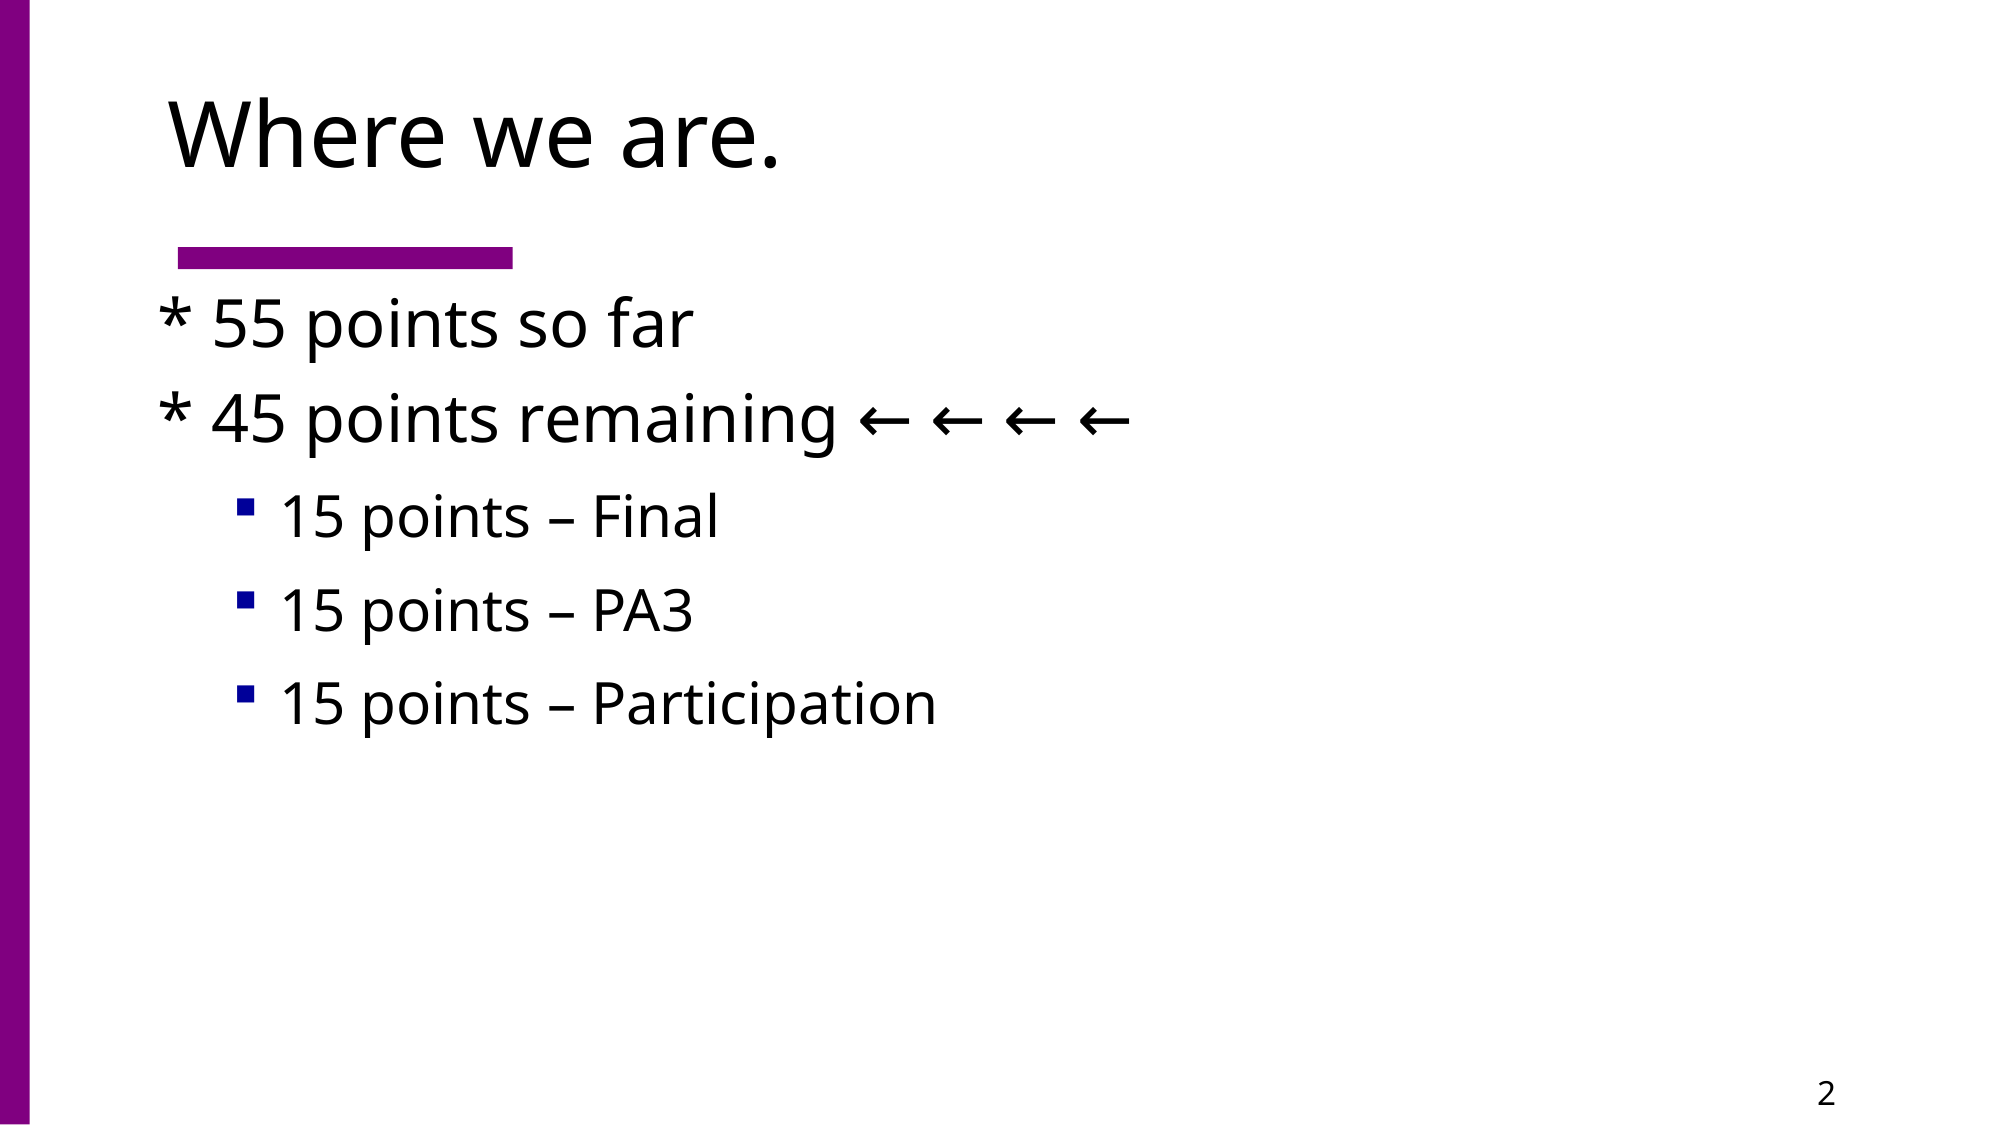

# Where we are.
* 55 points so far
* 45 points remaining ← ← ← ←
15 points – Final
15 points – PA3
15 points – Participation